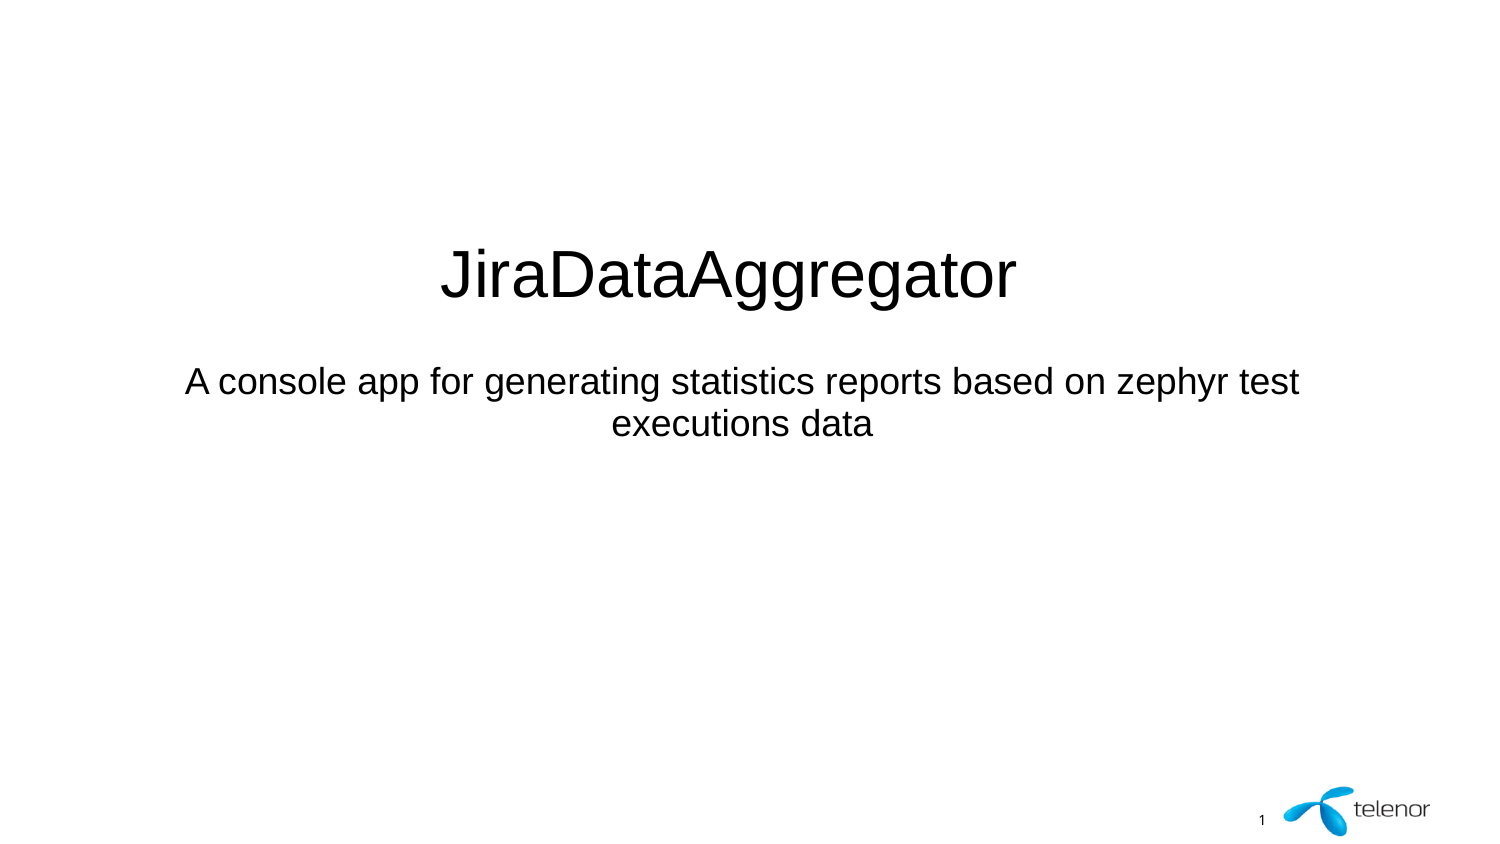

# JiraDataAggregator
A console app for generating statistics reports based on zephyr test executions data